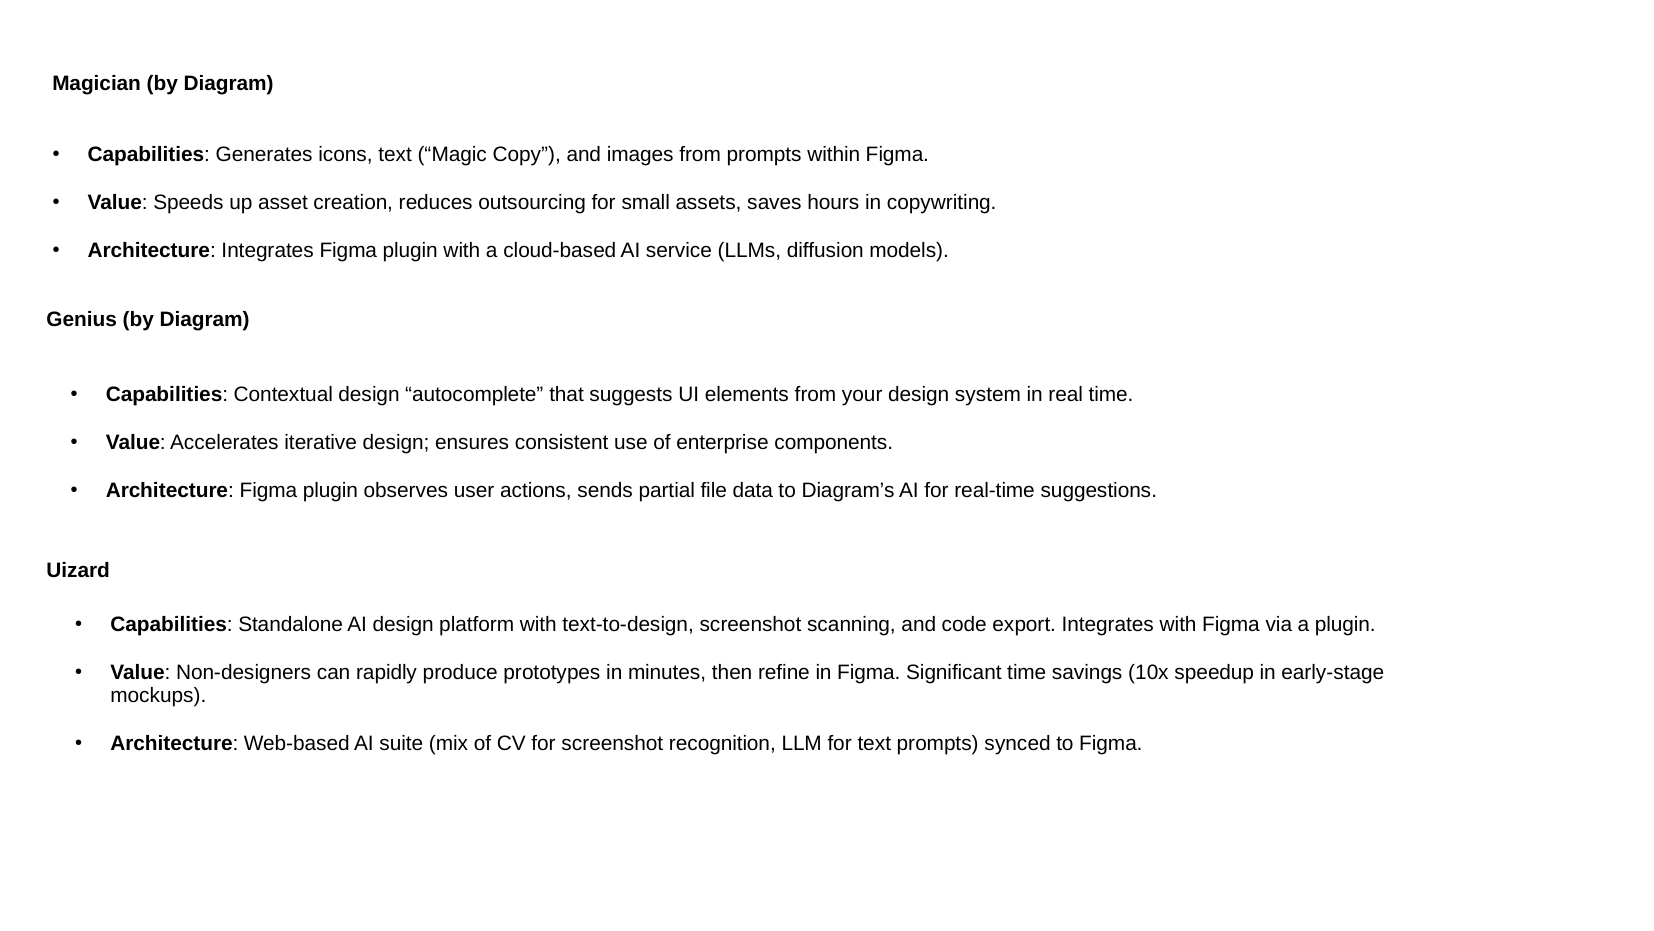

Magician (by Diagram)
Capabilities: Generates icons, text (“Magic Copy”), and images from prompts within Figma.
Value: Speeds up asset creation, reduces outsourcing for small assets, saves hours in copywriting.
Architecture: Integrates Figma plugin with a cloud-based AI service (LLMs, diffusion models).
Genius (by Diagram)
Capabilities: Contextual design “autocomplete” that suggests UI elements from your design system in real time.
Value: Accelerates iterative design; ensures consistent use of enterprise components.
Architecture: Figma plugin observes user actions, sends partial file data to Diagram’s AI for real-time suggestions.
Uizard
Capabilities: Standalone AI design platform with text-to-design, screenshot scanning, and code export. Integrates with Figma via a plugin.
Value: Non-designers can rapidly produce prototypes in minutes, then refine in Figma. Significant time savings (10x speedup in early-stage mockups).
Architecture: Web-based AI suite (mix of CV for screenshot recognition, LLM for text prompts) synced to Figma.